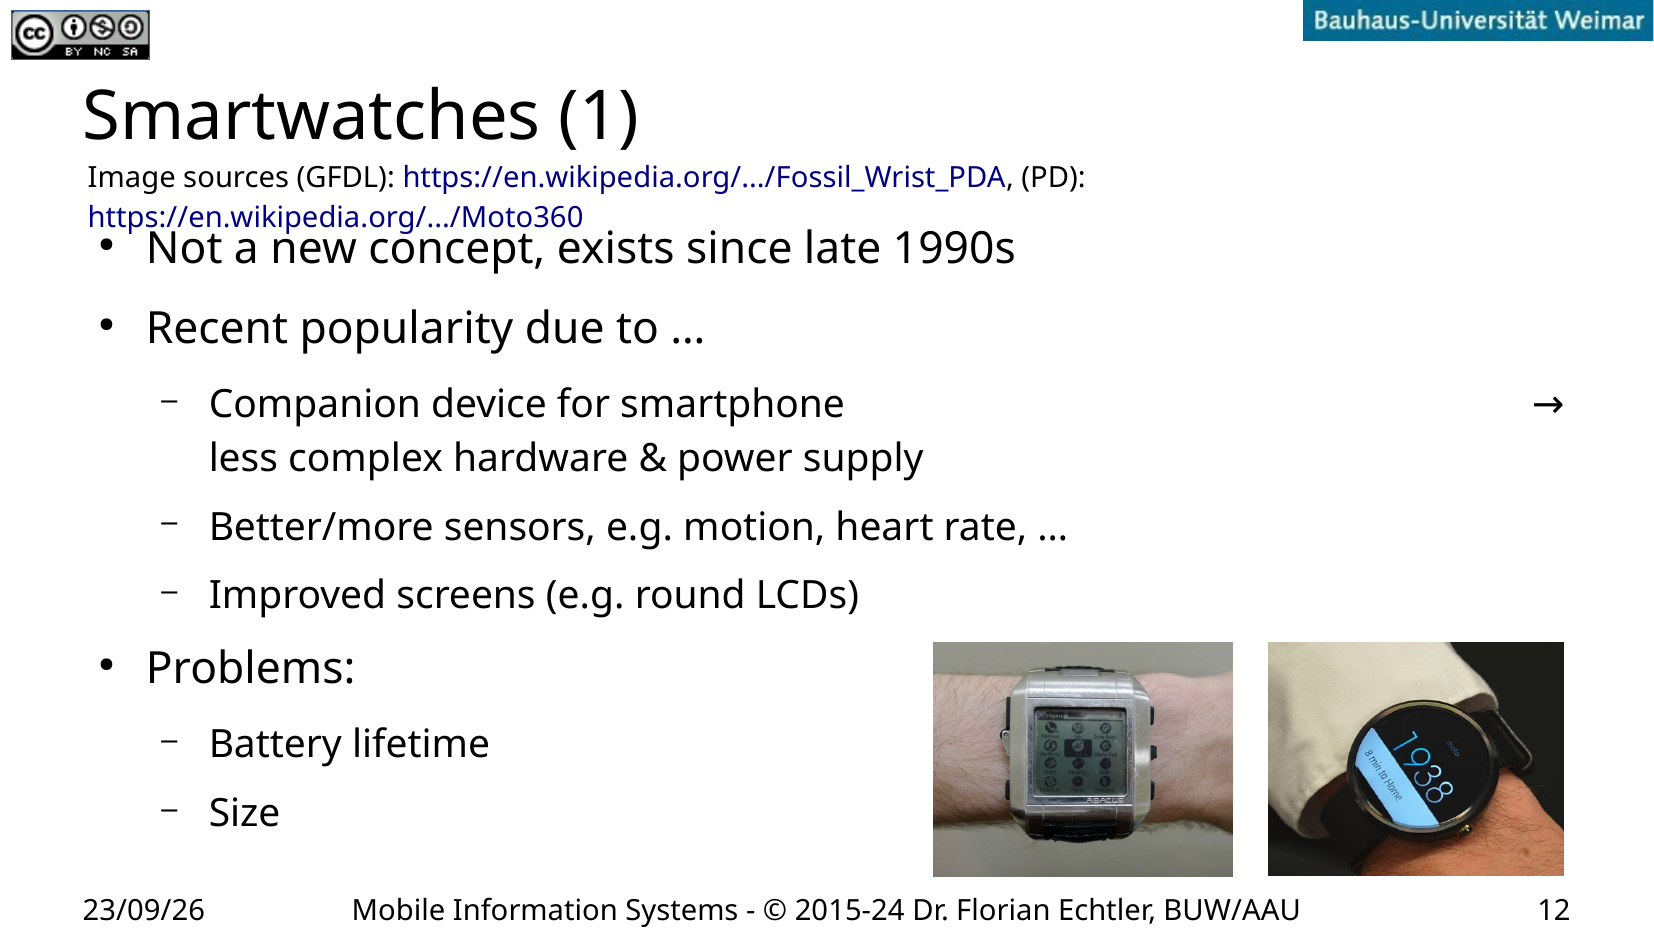

# Smartwatches (1)
Image sources (GFDL): https://en.wikipedia.org/.../Fossil_Wrist_PDA, (PD): https://en.wikipedia.org/.../Moto360
Not a new concept, exists since late 1990s
Recent popularity due to …
Companion device for smartphone → less complex hardware & power supply
Better/more sensors, e.g. motion, heart rate, …
Improved screens (e.g. round LCDs)
Problems:
Battery lifetime
Size
Mobile Information Systems - © 2015-24 Dr. Florian Echtler, BUW/AAU
12